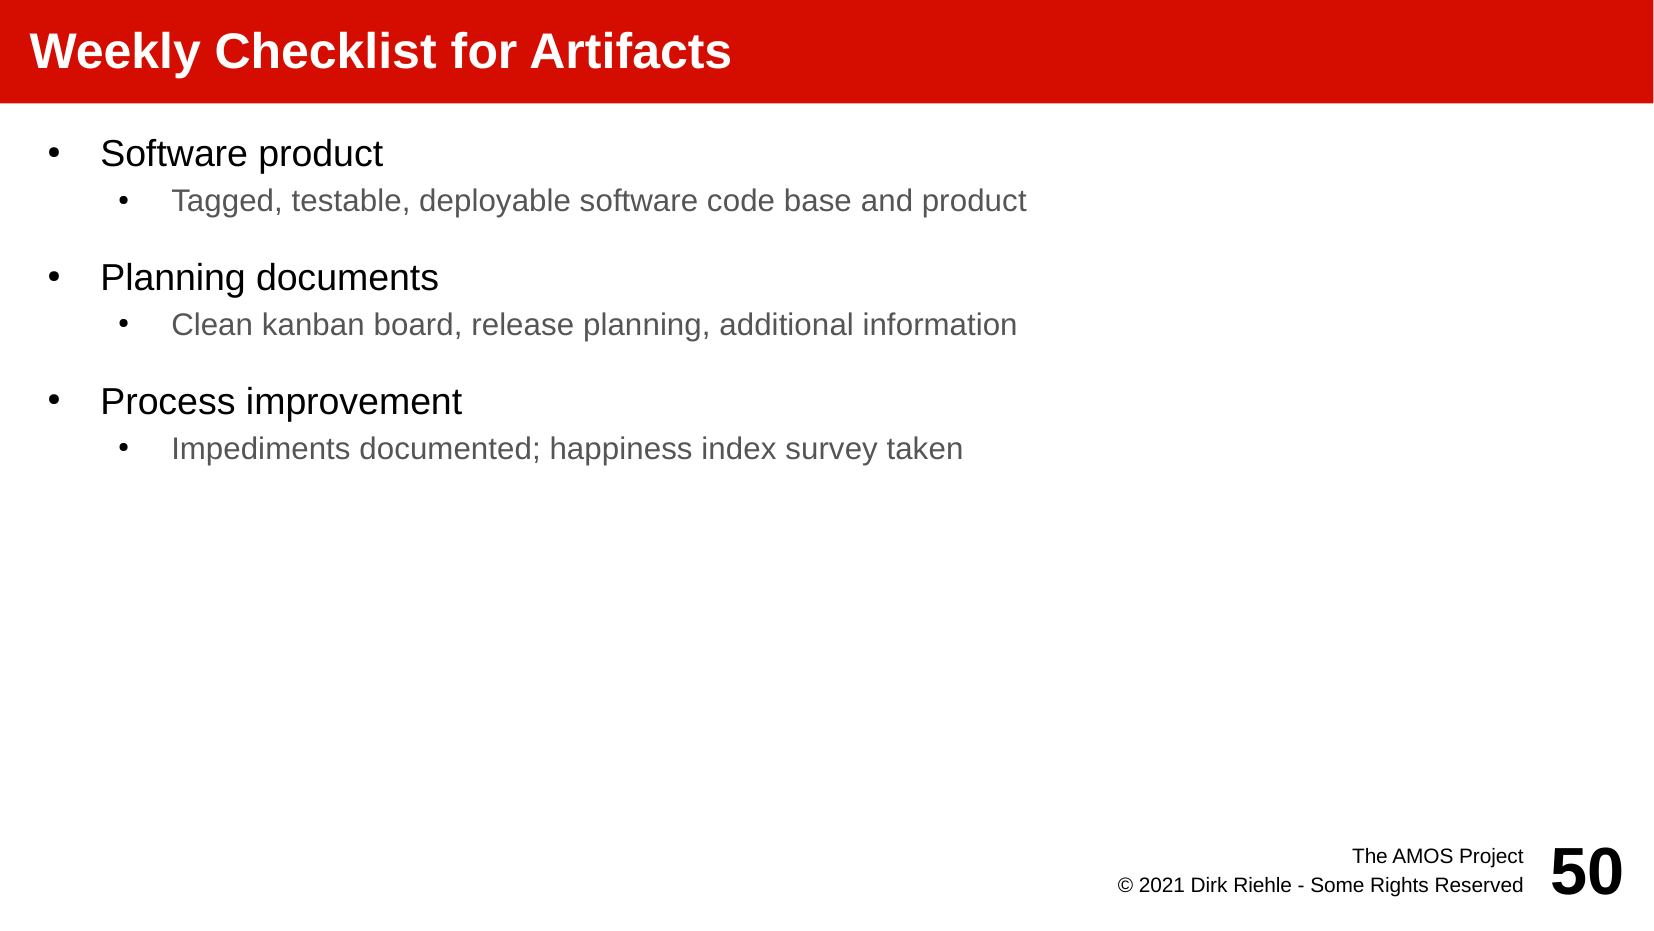

# Weekly Checklist for Artifacts
Software product
Tagged, testable, deployable software code base and product
Planning documents
Clean kanban board, release planning, additional information
Process improvement
Impediments documented; happiness index survey taken
The AMOS Project
50
© 2021 Dirk Riehle - Some Rights Reserved